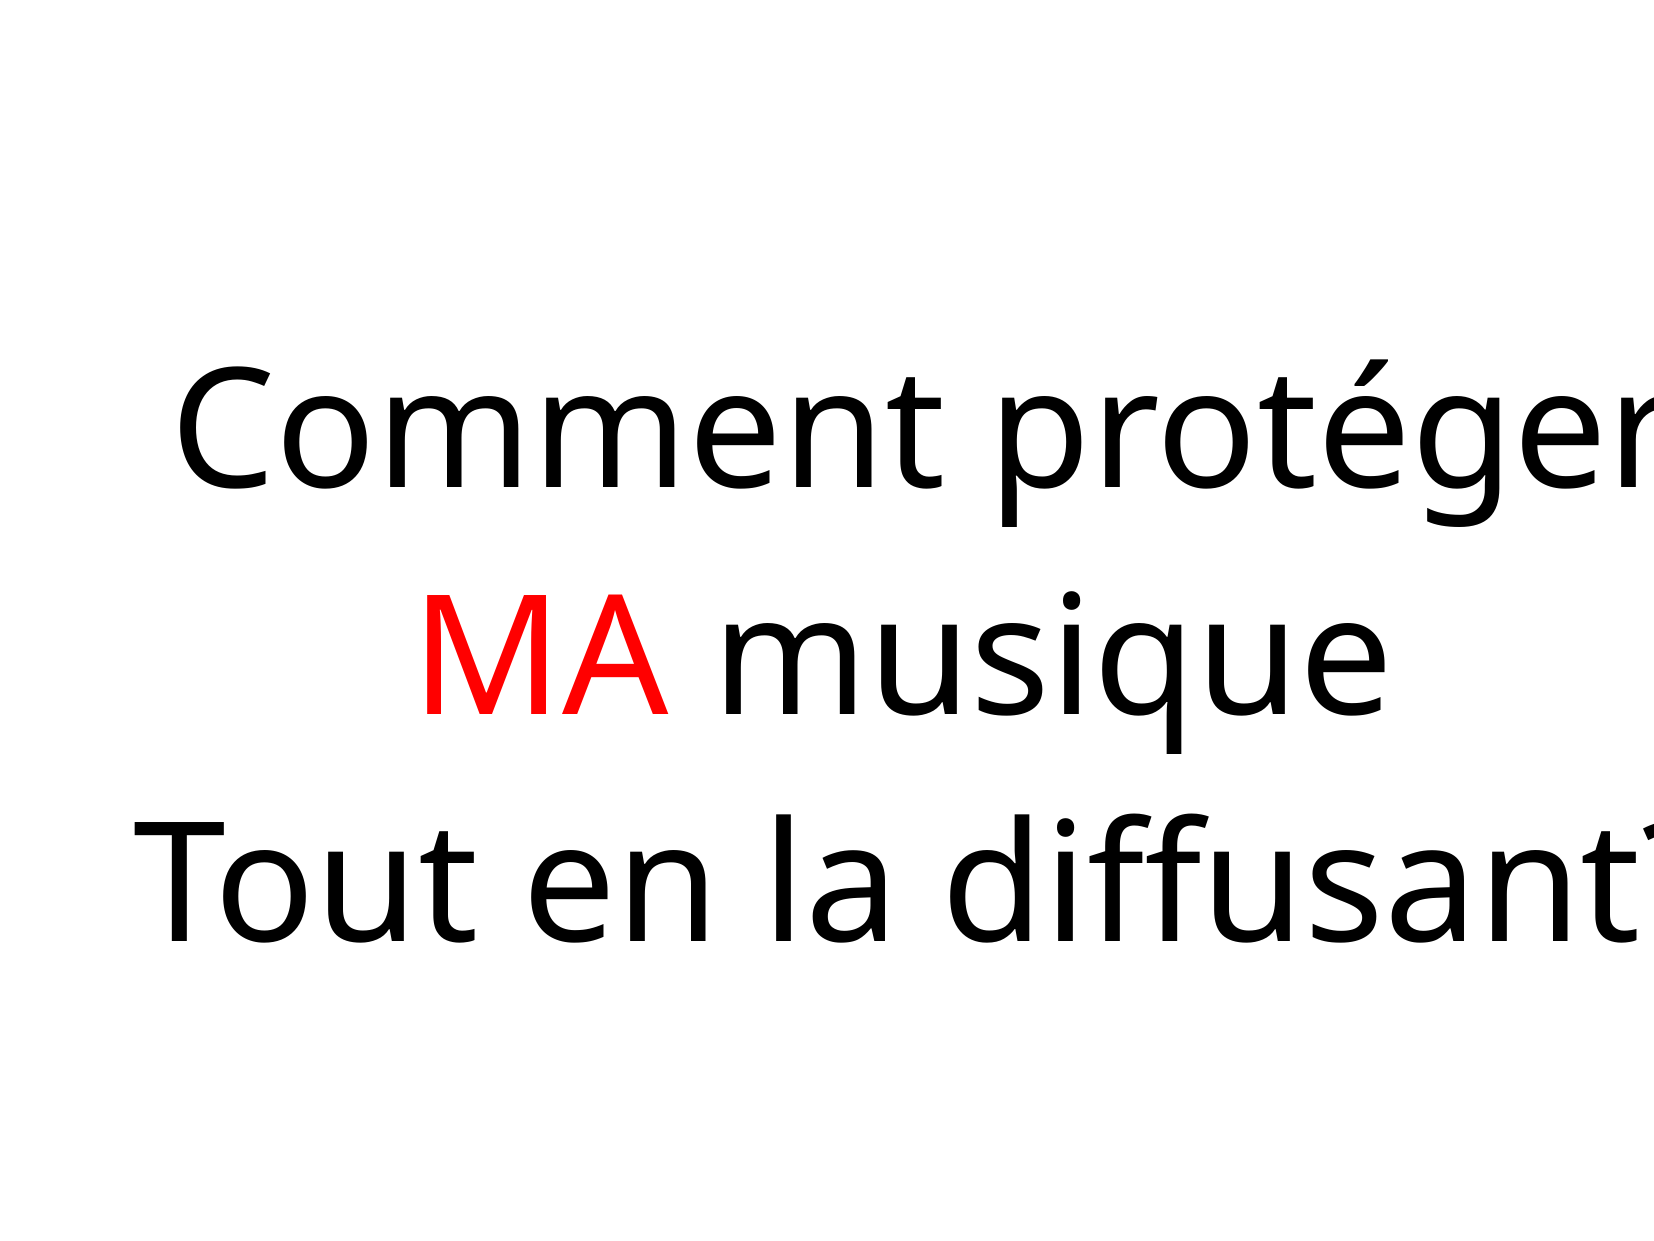

Comment protéger
MA musique
Tout en la diffusant?